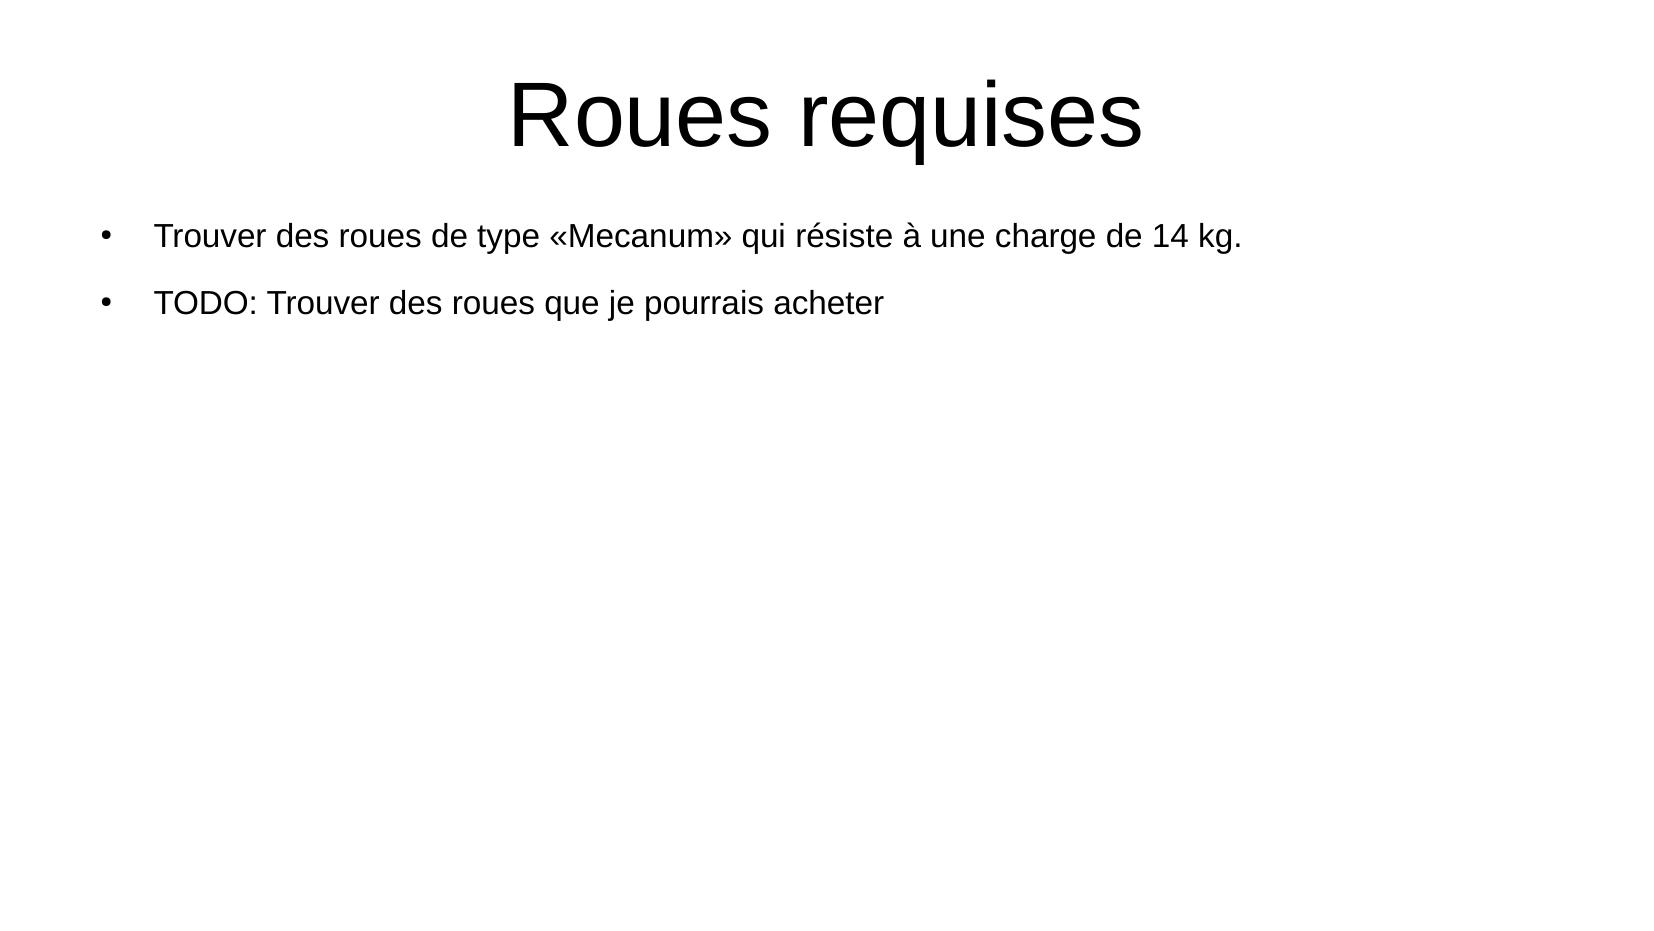

# Roues requises
Trouver des roues de type «Mecanum» qui résiste à une charge de 14 kg.
TODO: Trouver des roues que je pourrais acheter